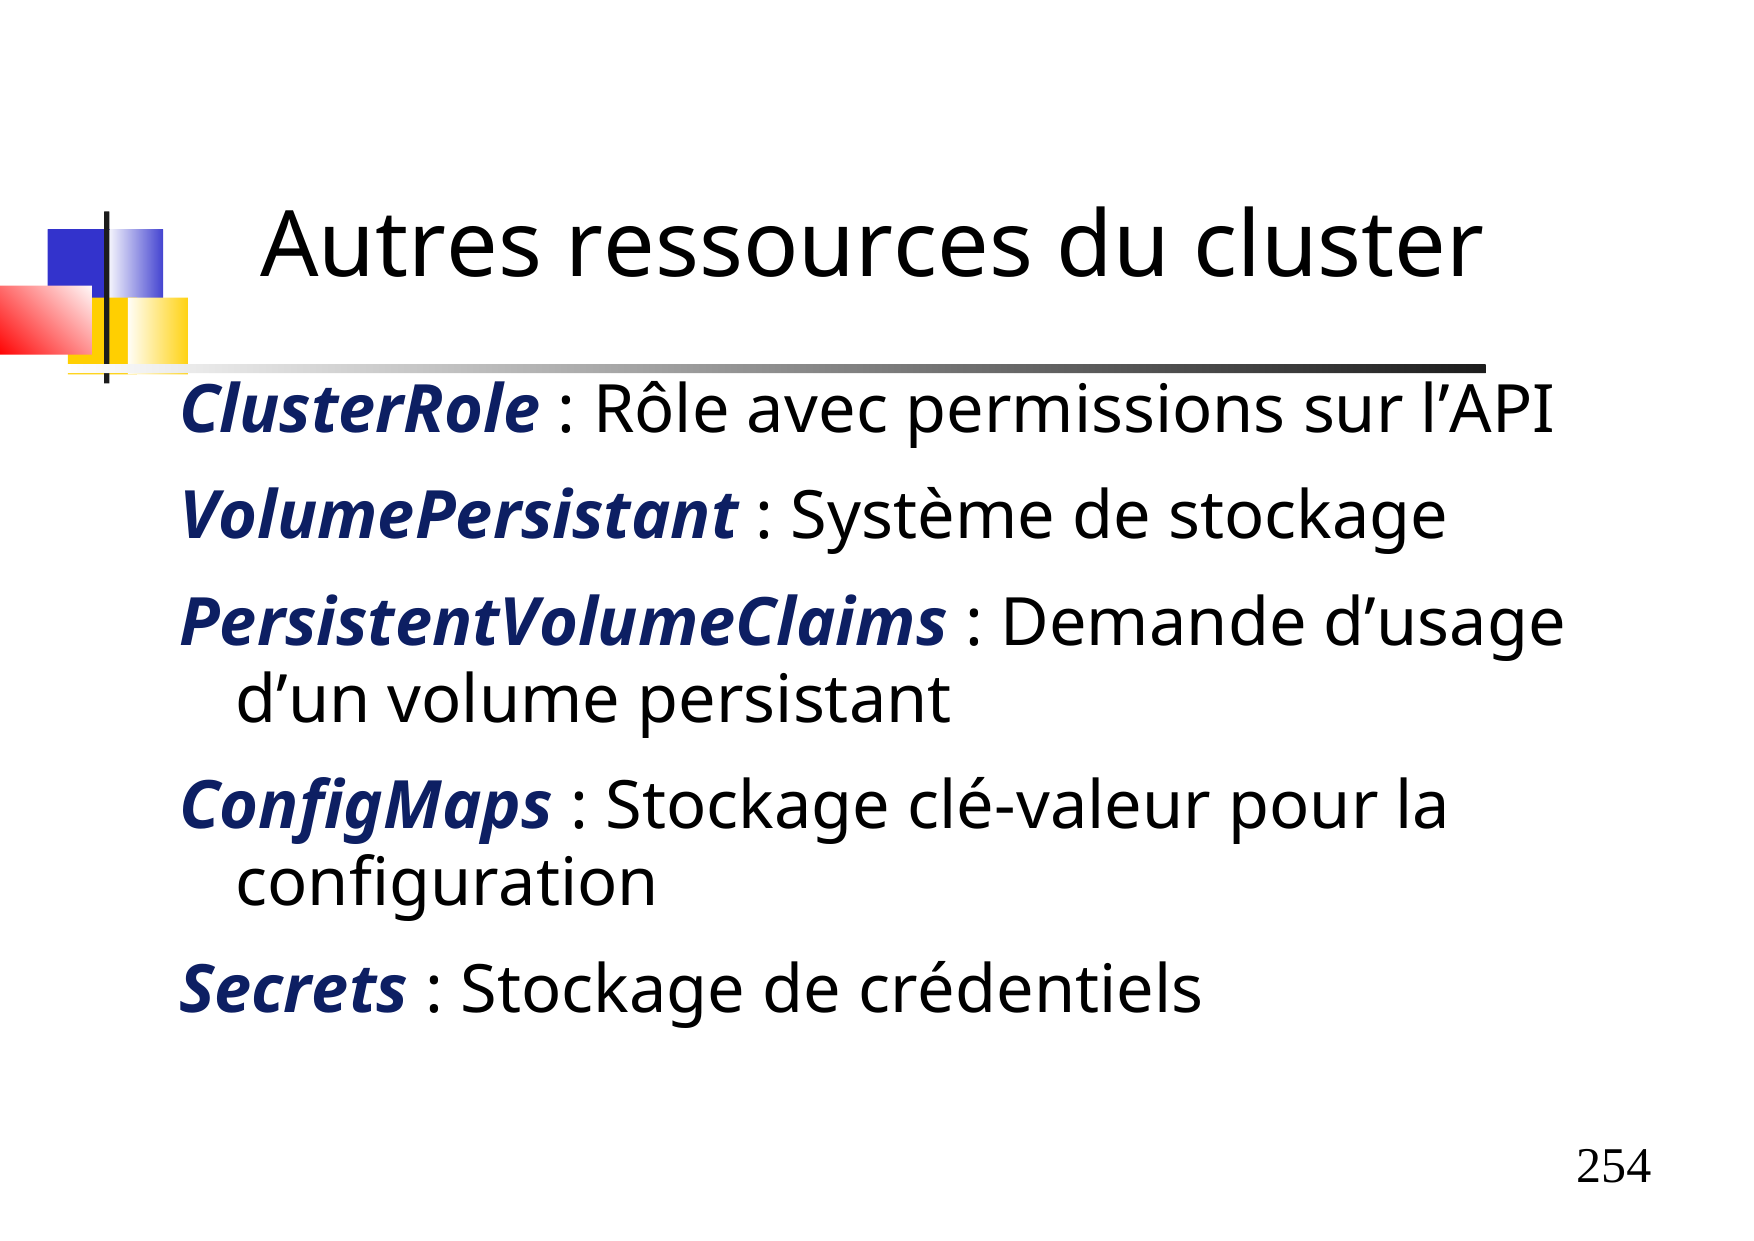

# Autres ressources du cluster
ClusterRole : Rôle avec permissions sur l’API
VolumePersistant : Système de stockage
PersistentVolumeClaims : Demande d’usage d’un volume persistant
ConfigMaps : Stockage clé-valeur pour la configuration
Secrets : Stockage de crédentiels